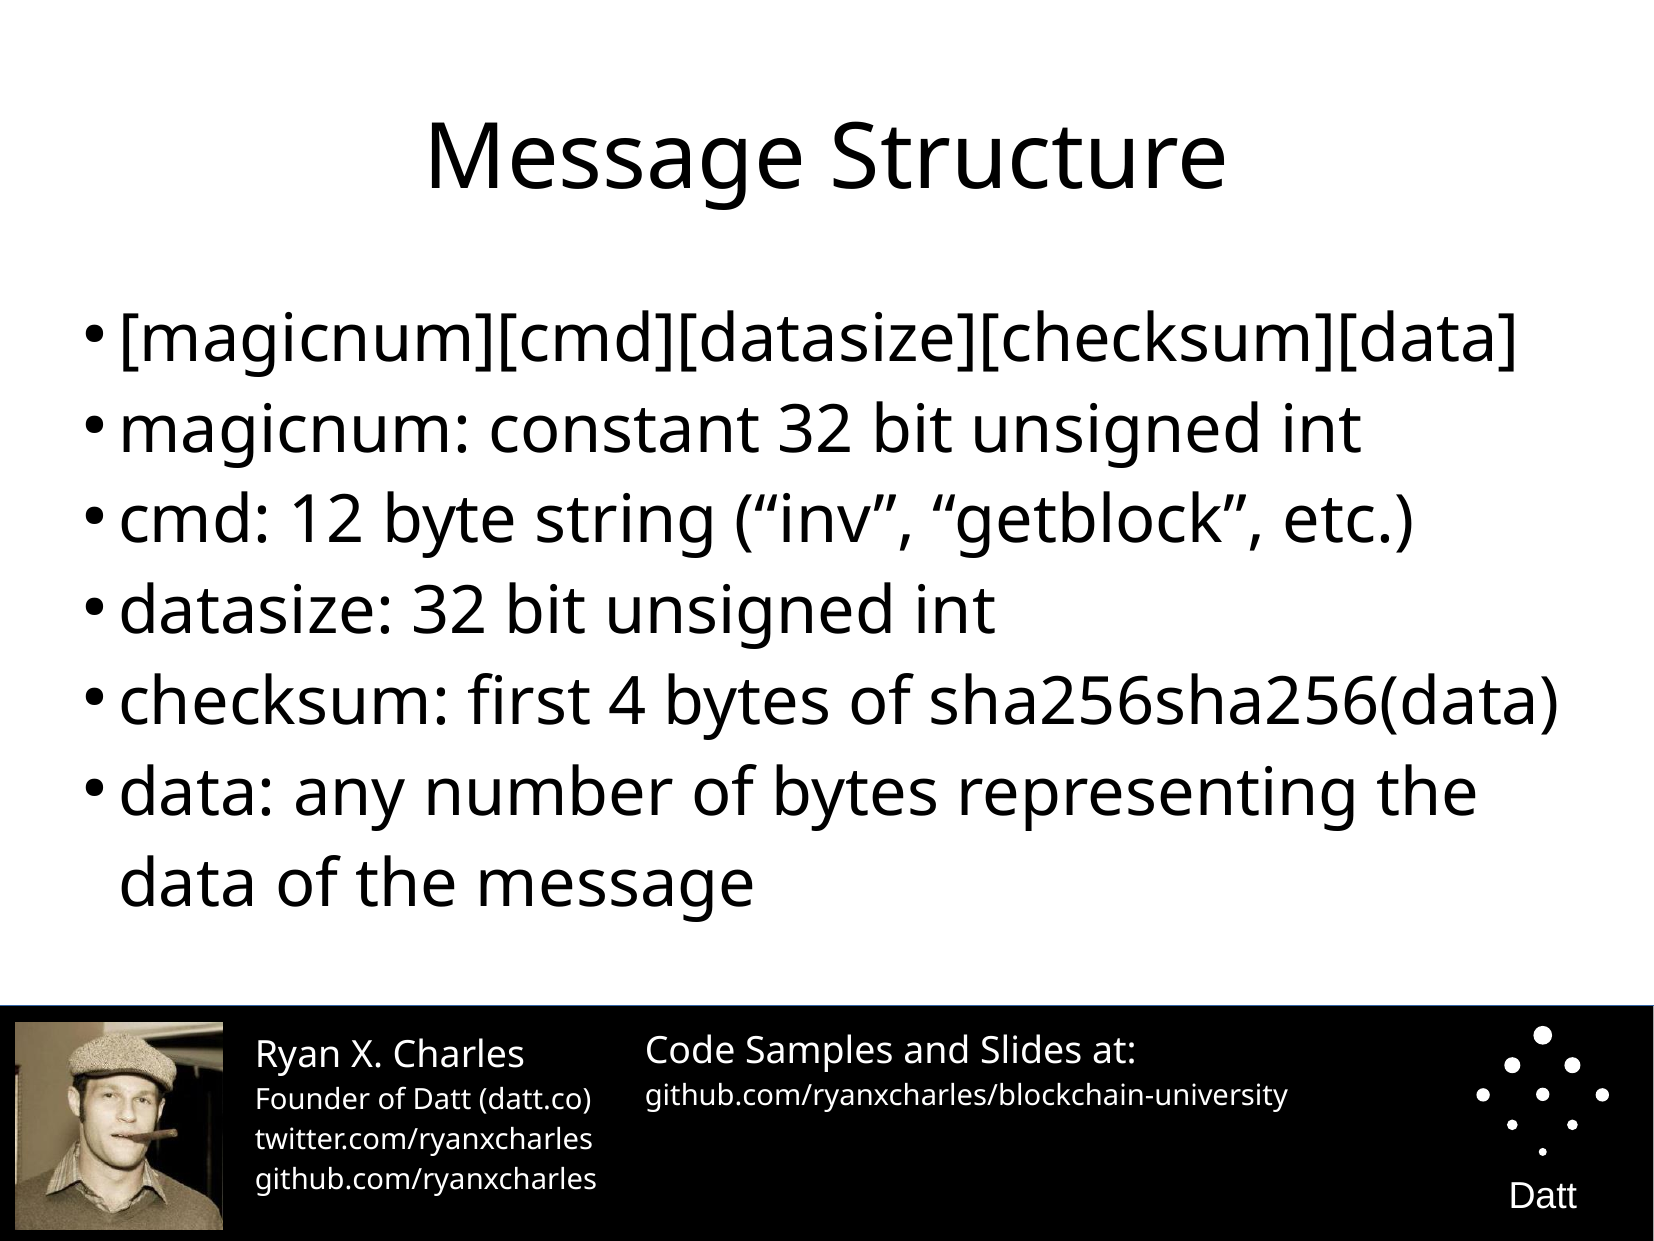

# Message Structure
[magicnum][cmd][datasize][checksum][data]
magicnum: constant 32 bit unsigned int
cmd: 12 byte string (“inv”, “getblock”, etc.)
datasize: 32 bit unsigned int
checksum: first 4 bytes of sha256sha256(data)
data: any number of bytes representing the data of the message
Code Samples and Slides at:
github.com/ryanxcharles/blockchain-university
Ryan X. Charles
Founder of Datt (datt.co)
twitter.com/ryanxcharles
github.com/ryanxcharles
Datt